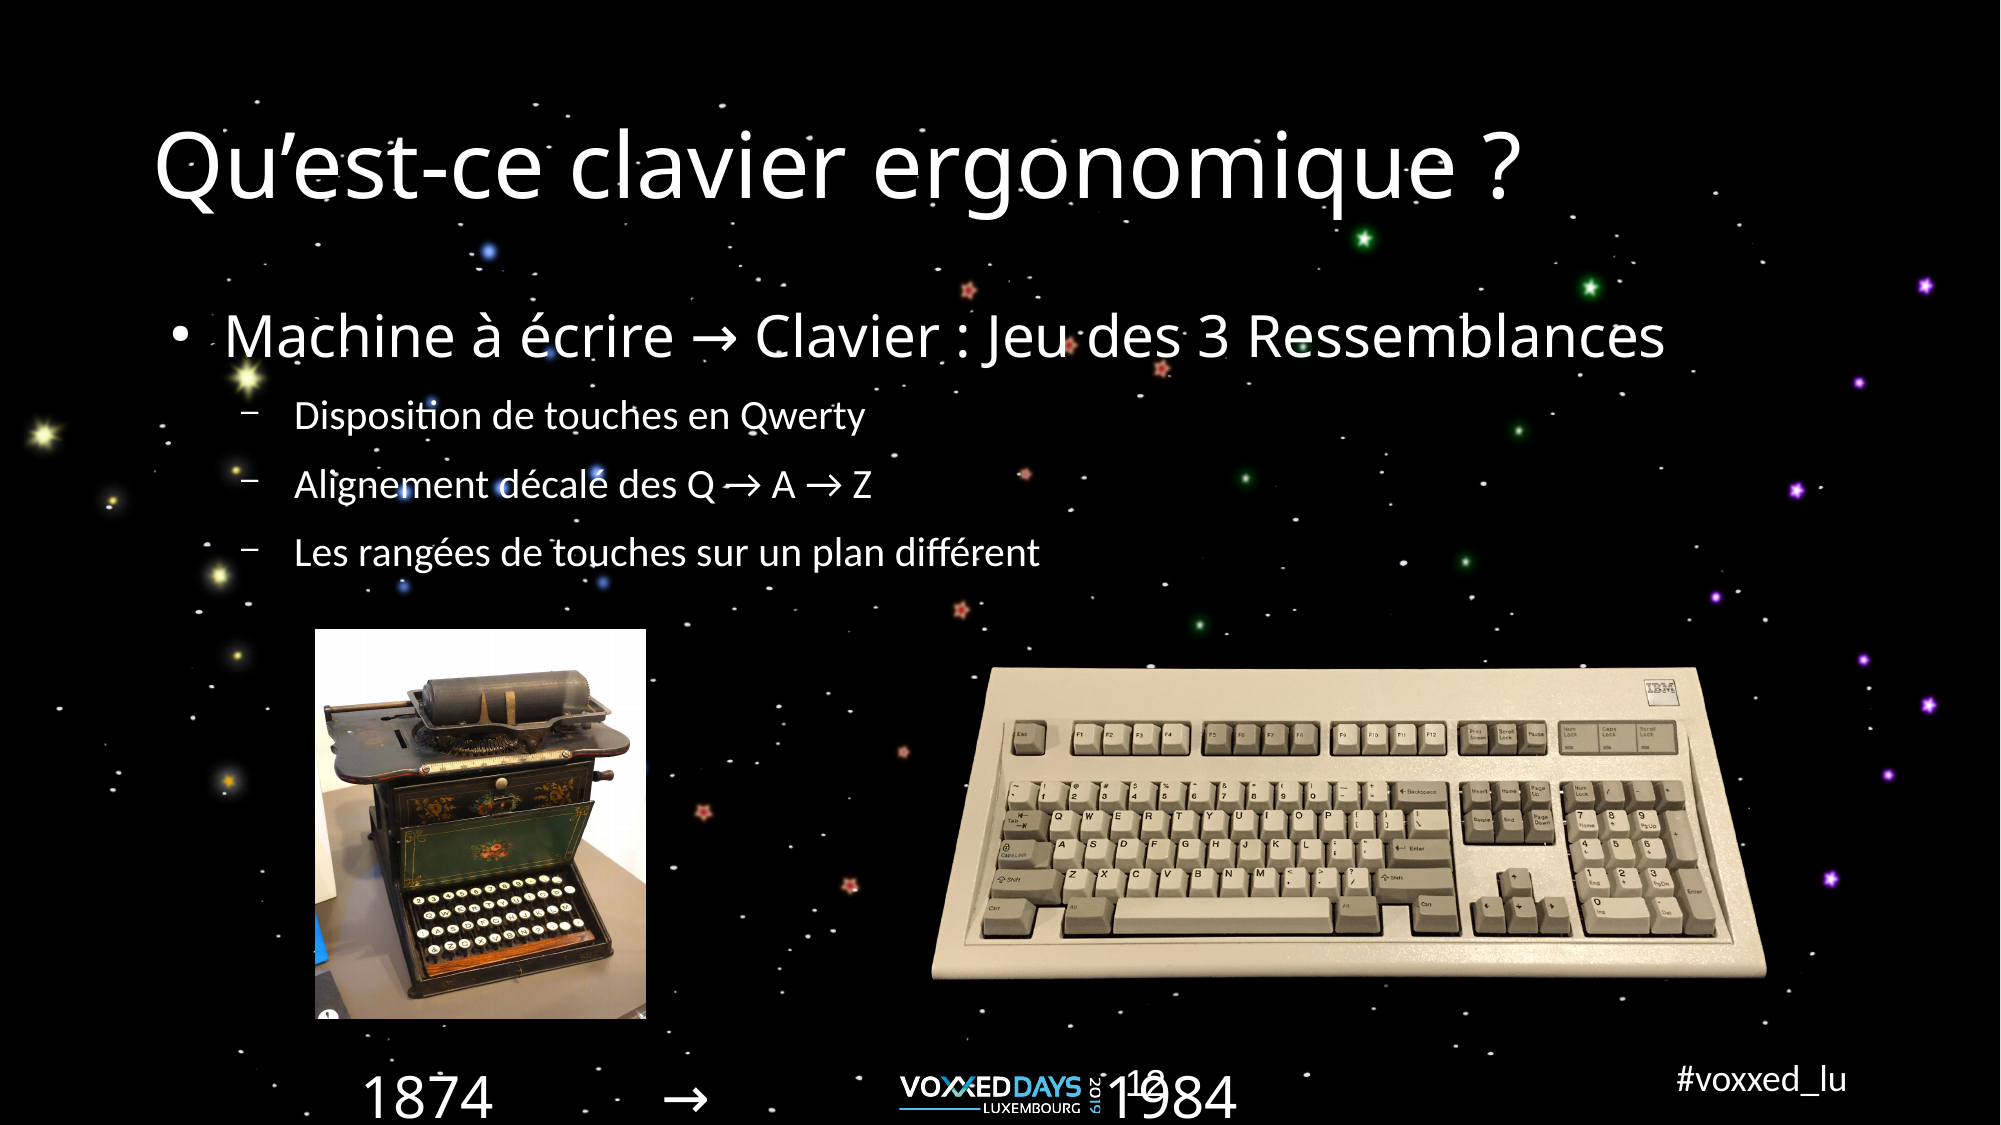

# Qu’est-ce clavier ergonomique ?
Machine à écrire → Clavier : Jeu des 3 Ressemblances
Disposition de touches en Qwerty
Alignement décalé des Q → A → Z
Les rangées de touches sur un plan différent
 1874 → 1984